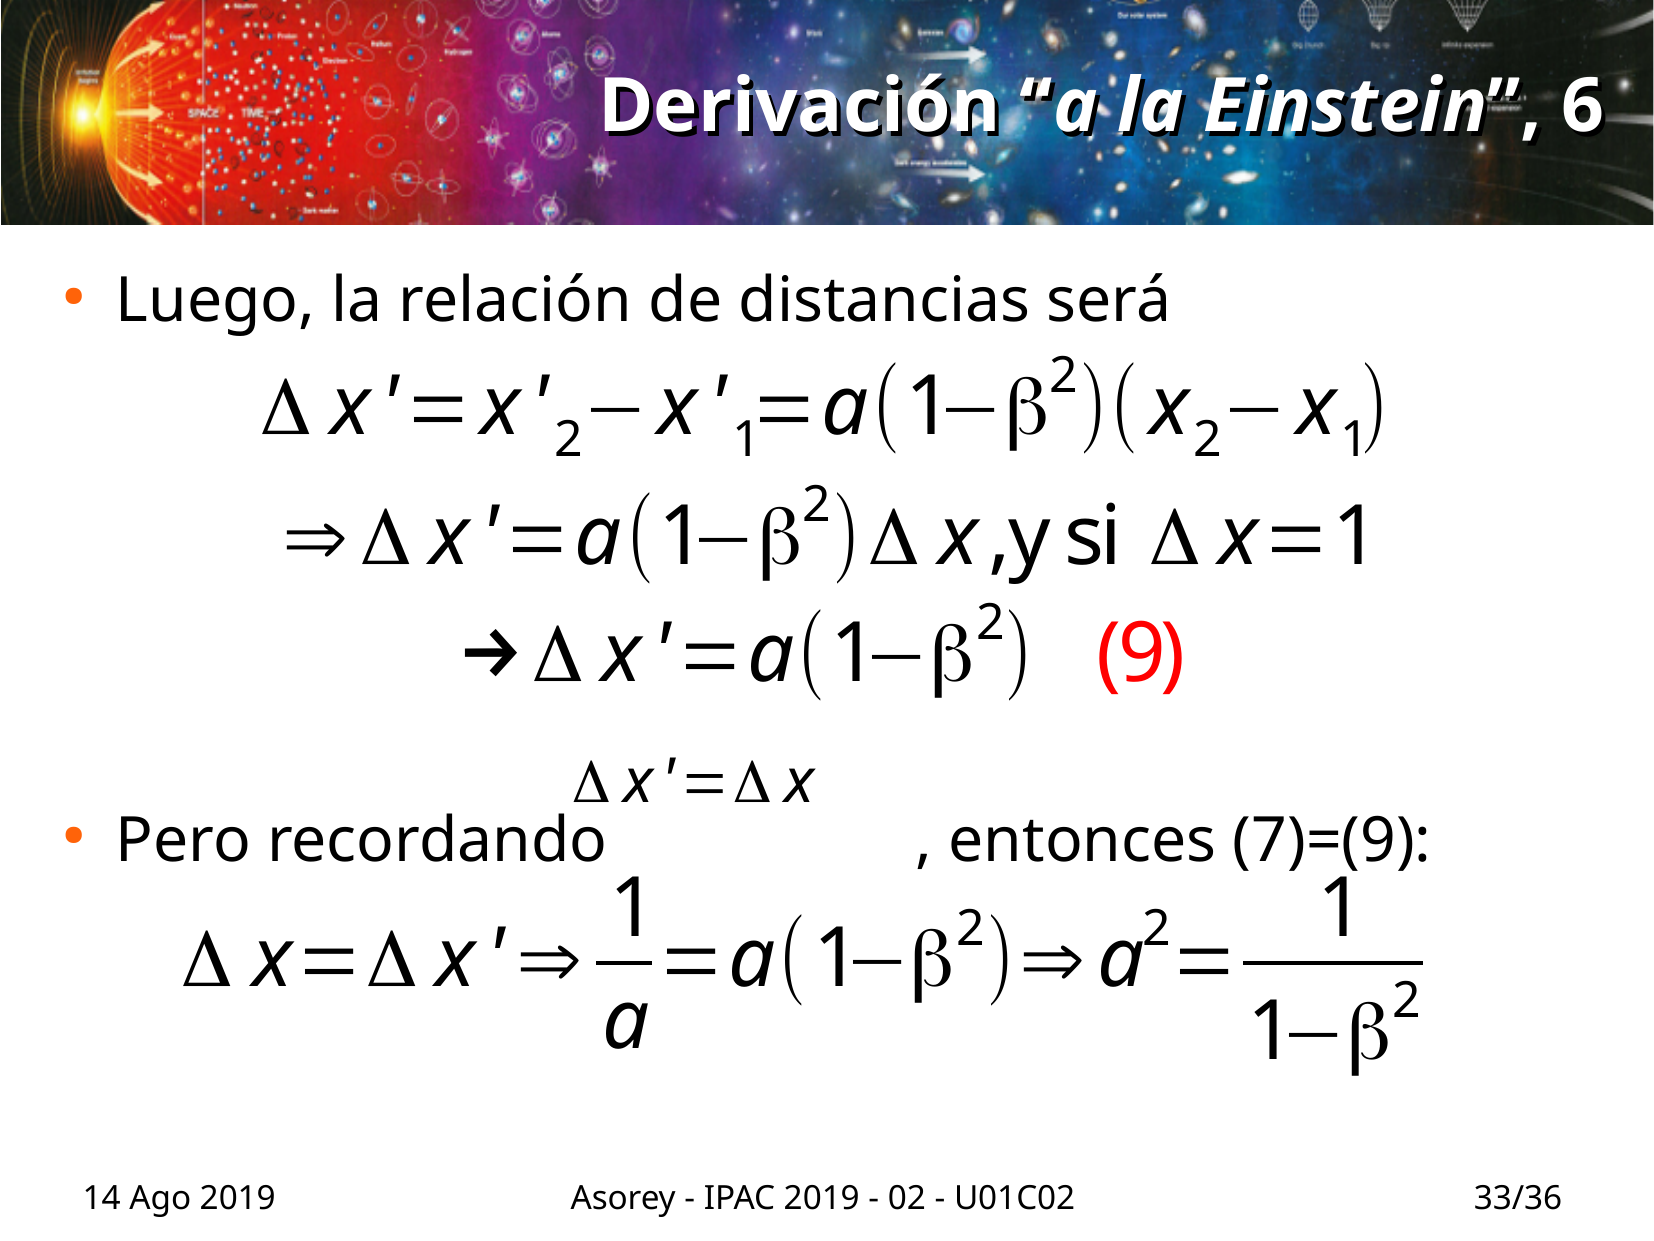

# Derivación “a la Einstein”, 6
Luego, la relación de distancias será
Pero recordando , entonces (7)=(9):
14 Ago 2019
Asorey - IPAC 2019 - 02 - U01C02
33